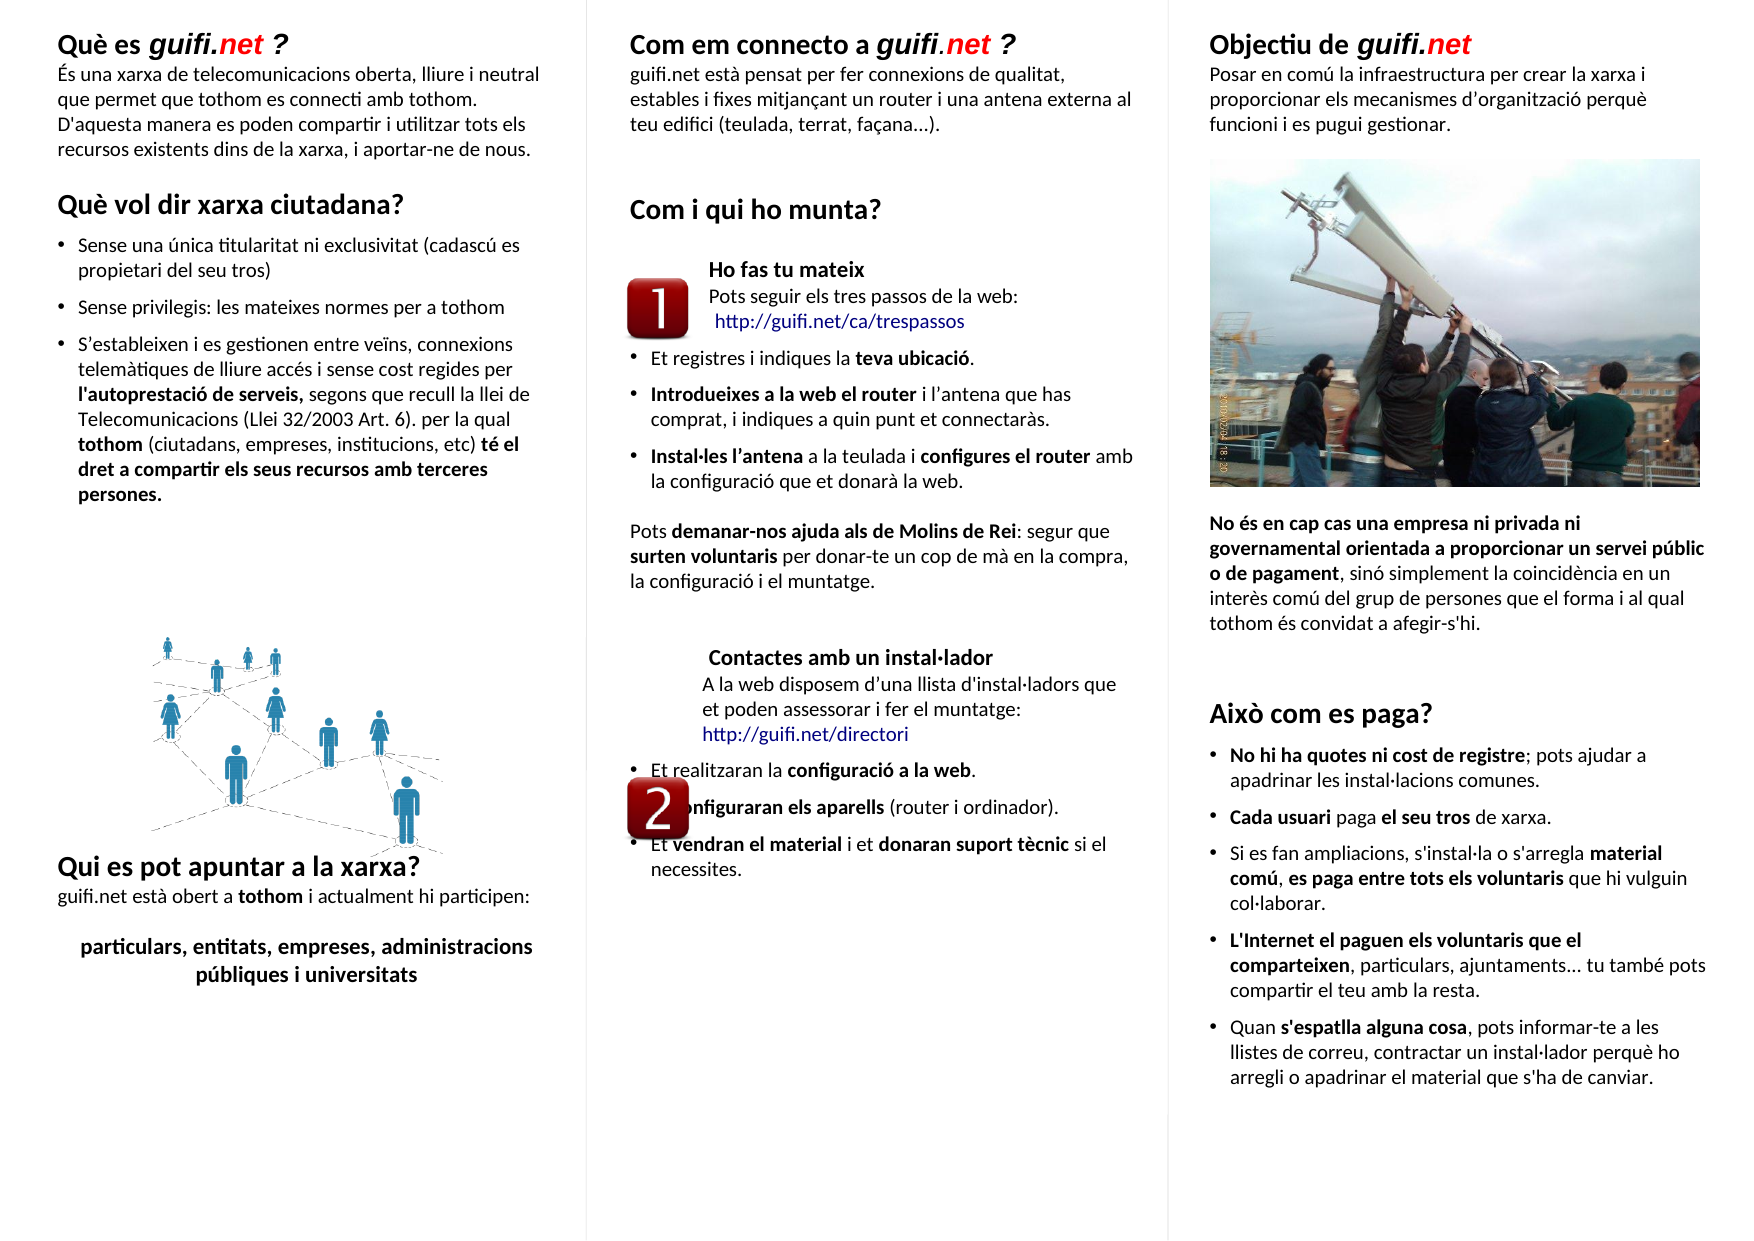

Què es guifi.net ?
És una xarxa de telecomunicacions oberta, lliure i neutral que permet que tothom es connecti amb tothom. D'aquesta manera es poden compartir i utilitzar tots els recursos existents dins de la xarxa, i aportar-ne de nous.
Què vol dir xarxa ciutadana?
Sense una única titularitat ni exclusivitat (cadascú es propietari del seu tros)
Sense privilegis: les mateixes normes per a tothom
S’estableixen i es gestionen entre veïns, connexions telemàtiques de lliure accés i sense cost regides per l'autoprestació de serveis, segons que recull la llei de Telecomunicacions (Llei 32/2003 Art. 6). per la qual tothom (ciutadans, empreses, institucions, etc) té el dret a compartir els seus recursos amb terceres persones.
Qui es pot apuntar a la xarxa?
guifi.net està obert a tothom i actualment hi participen:
particulars, entitats, empreses, administracions públiques i universitats
Com em connecto a guifi.net ?
guifi.net està pensat per fer connexions de qualitat, estables i fixes mitjançant un router i una antena externa al teu edifici (teulada, terrat, façana...).
Com i qui ho munta?
Ho fas tu mateix
Pots seguir els tres passos de la web:
http://guifi.net/ca/trespassos
Et registres i indiques la teva ubicació.
Introdueixes a la web el router i l’antena que has comprat, i indiques a quin punt et connectaràs.
Instal·les l’antena a la teulada i configures el router amb la configuració que et donarà la web.
Pots demanar-nos ajuda als de Molins de Rei: segur que surten voluntaris per donar-te un cop de mà en la compra, la configuració i el muntatge.
Contactes amb un instal·lador
A la web disposem d’una llista d'instal·ladors que et poden assessorar i fer el muntatge: http://guifi.net/directori
Et realitzaran la configuració a la web.
Et configuraran els aparells (router i ordinador).
Et vendran el material i et donaran suport tècnic si el necessites.
Objectiu de guifi.net
Posar en comú la infraestructura per crear la xarxa i proporcionar els mecanismes d’organització perquè funcioni i es pugui gestionar.
No és en cap cas una empresa ni privada ni governamental orientada a proporcionar un servei públic o de pagament, sinó simplement la coincidència en un interès comú del grup de persones que el forma i al qual tothom és convidat a afegir-s'hi.
Això com es paga?
No hi ha quotes ni cost de registre; pots ajudar a apadrinar les instal·lacions comunes.
Cada usuari paga el seu tros de xarxa.
Si es fan ampliacions, s'instal·la o s'arregla material comú, es paga entre tots els voluntaris que hi vulguin col·laborar.
L'Internet el paguen els voluntaris que el comparteixen, particulars, ajuntaments... tu també pots compartir el teu amb la resta.
Quan s'espatlla alguna cosa, pots informar-te a les llistes de correu, contractar un instal·lador perquè ho arregli o apadrinar el material que s'ha de canviar.